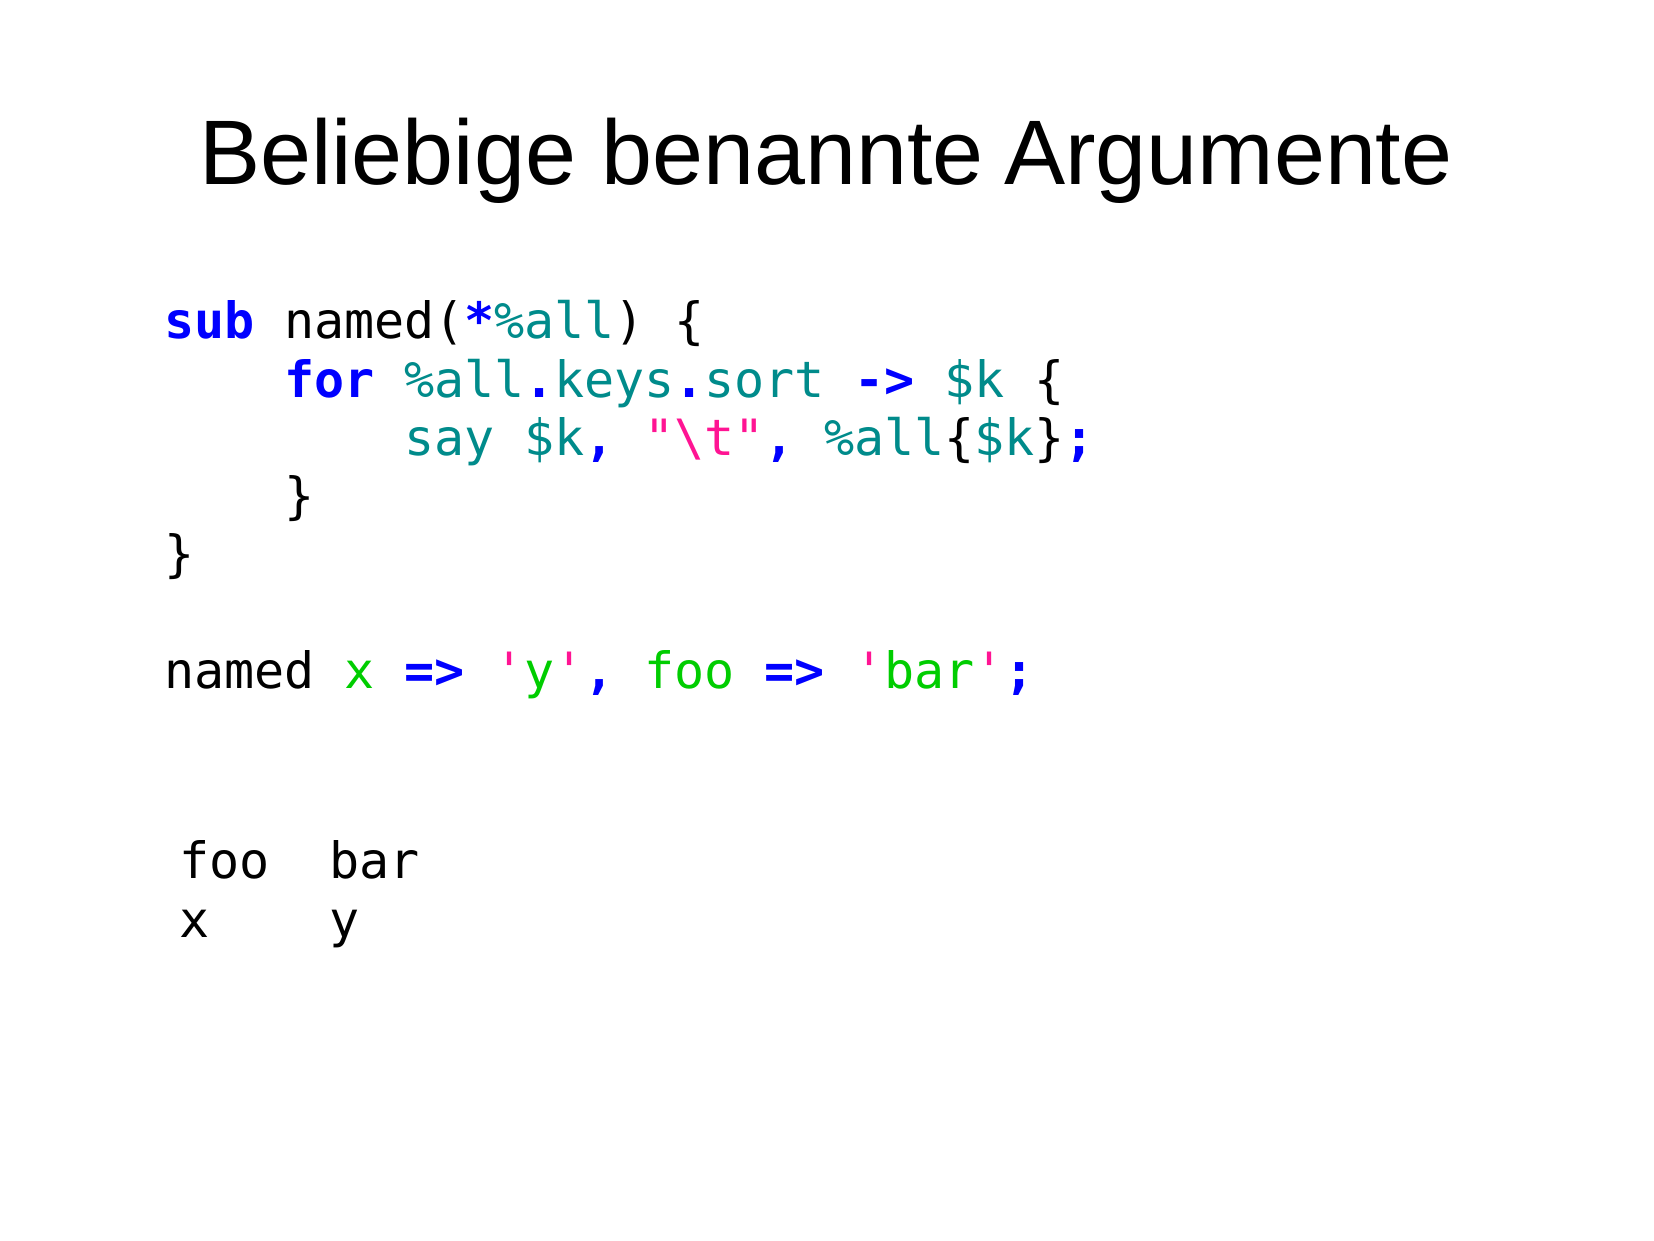

# Beliebige benannte Argumente
sub named(*%all) {
 for %all.keys.sort -> $k {
 say $k, "\t", %all{$k};
 }
}
named x => 'y', foo => 'bar';
foo	bar
x		y